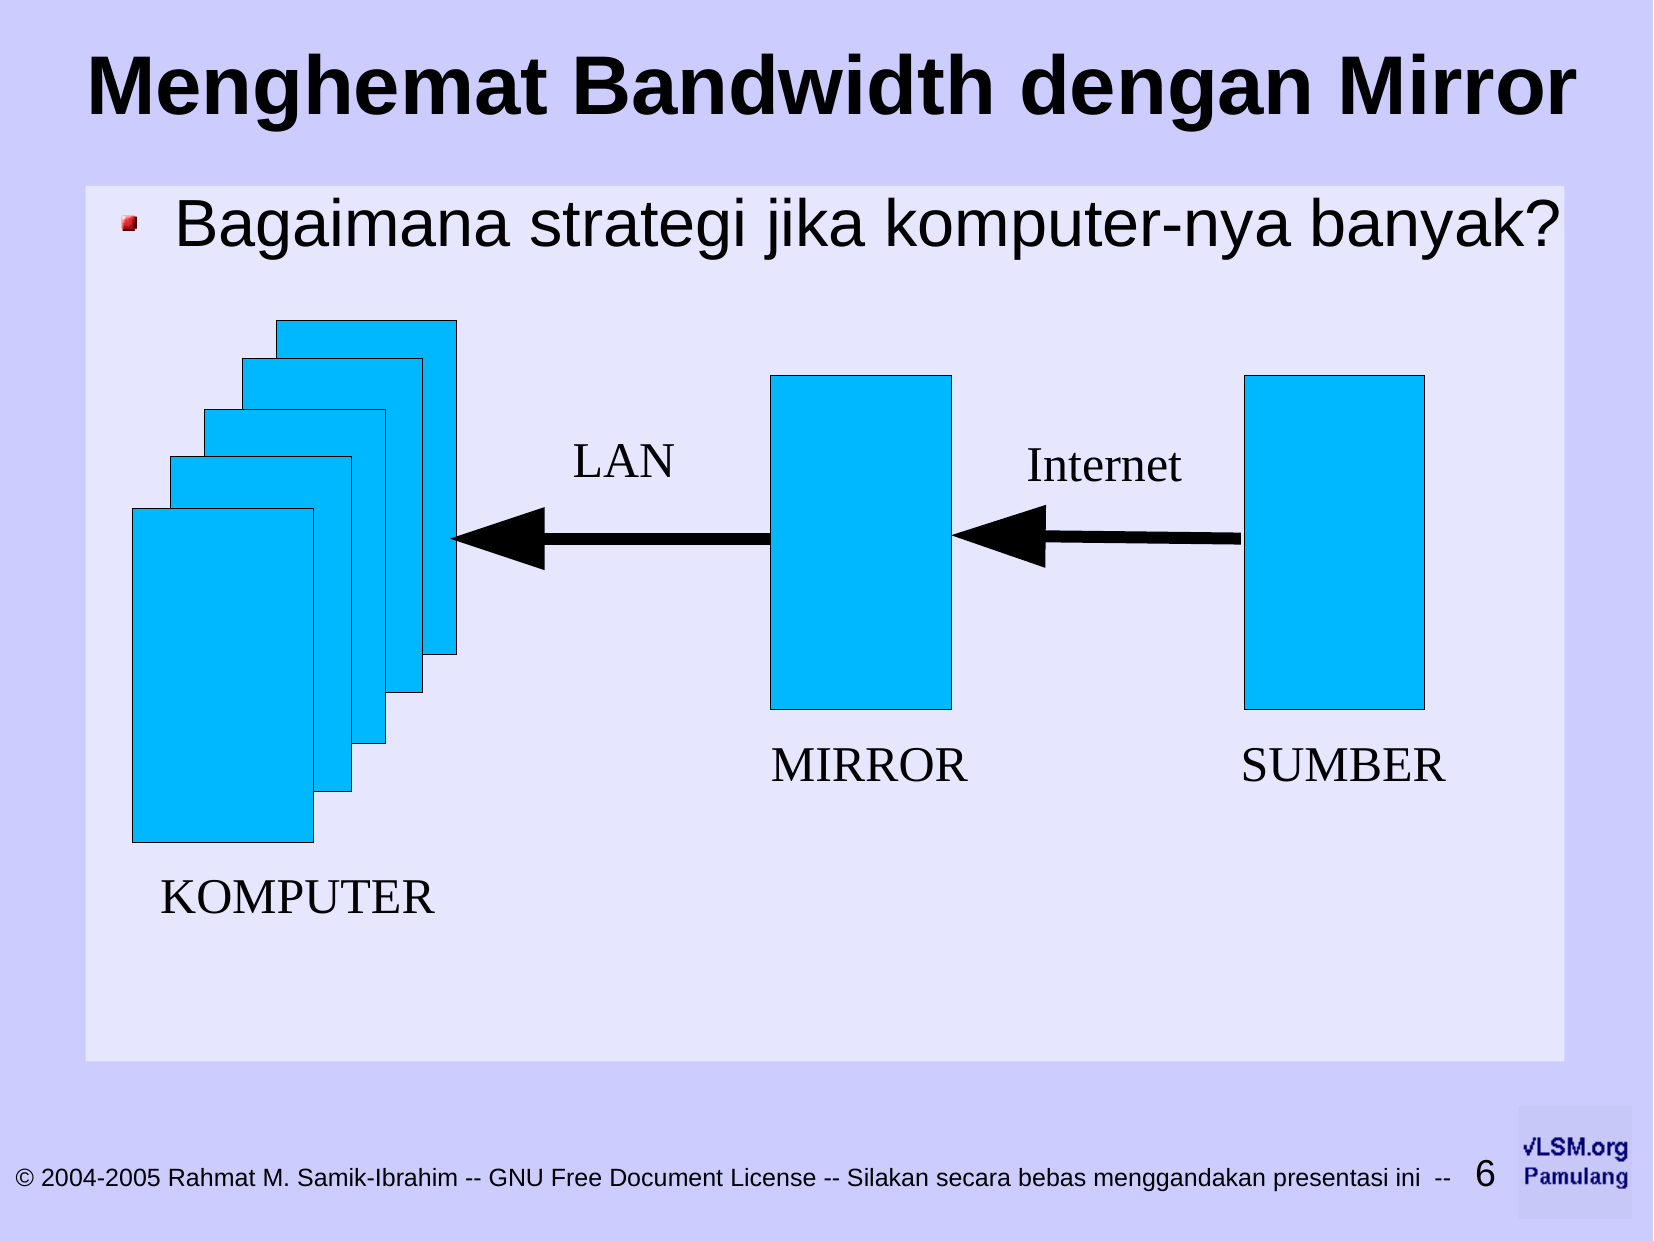

# Menghemat Bandwidth dengan Mirror
Bagaimana strategi jika komputer-nya banyak?
LAN
Internet
MIRROR
SUMBER
KOMPUTER